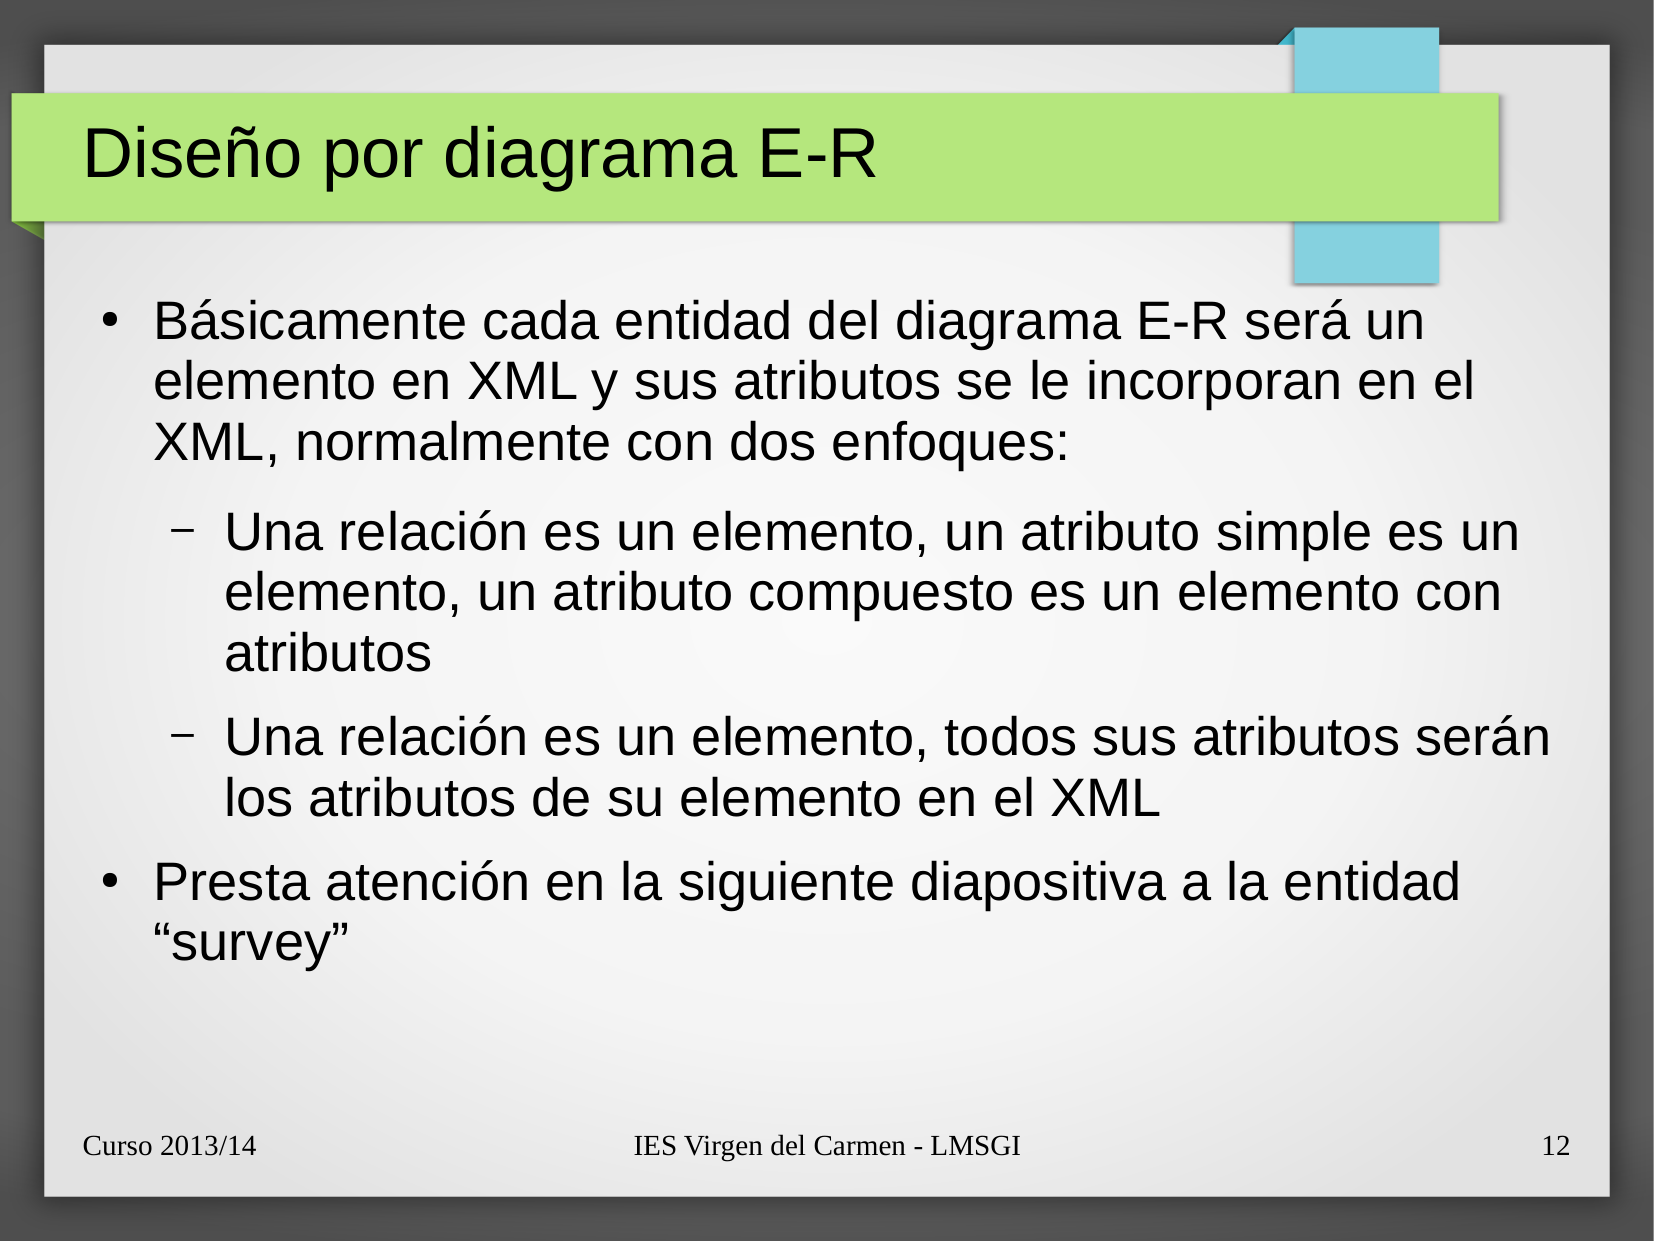

# Diseño por diagrama E-R
Básicamente cada entidad del diagrama E-R será un elemento en XML y sus atributos se le incorporan en el XML, normalmente con dos enfoques:
Una relación es un elemento, un atributo simple es un elemento, un atributo compuesto es un elemento con atributos
Una relación es un elemento, todos sus atributos serán los atributos de su elemento en el XML
Presta atención en la siguiente diapositiva a la entidad “survey”
Curso 2013/14
IES Virgen del Carmen - LMSGI
12